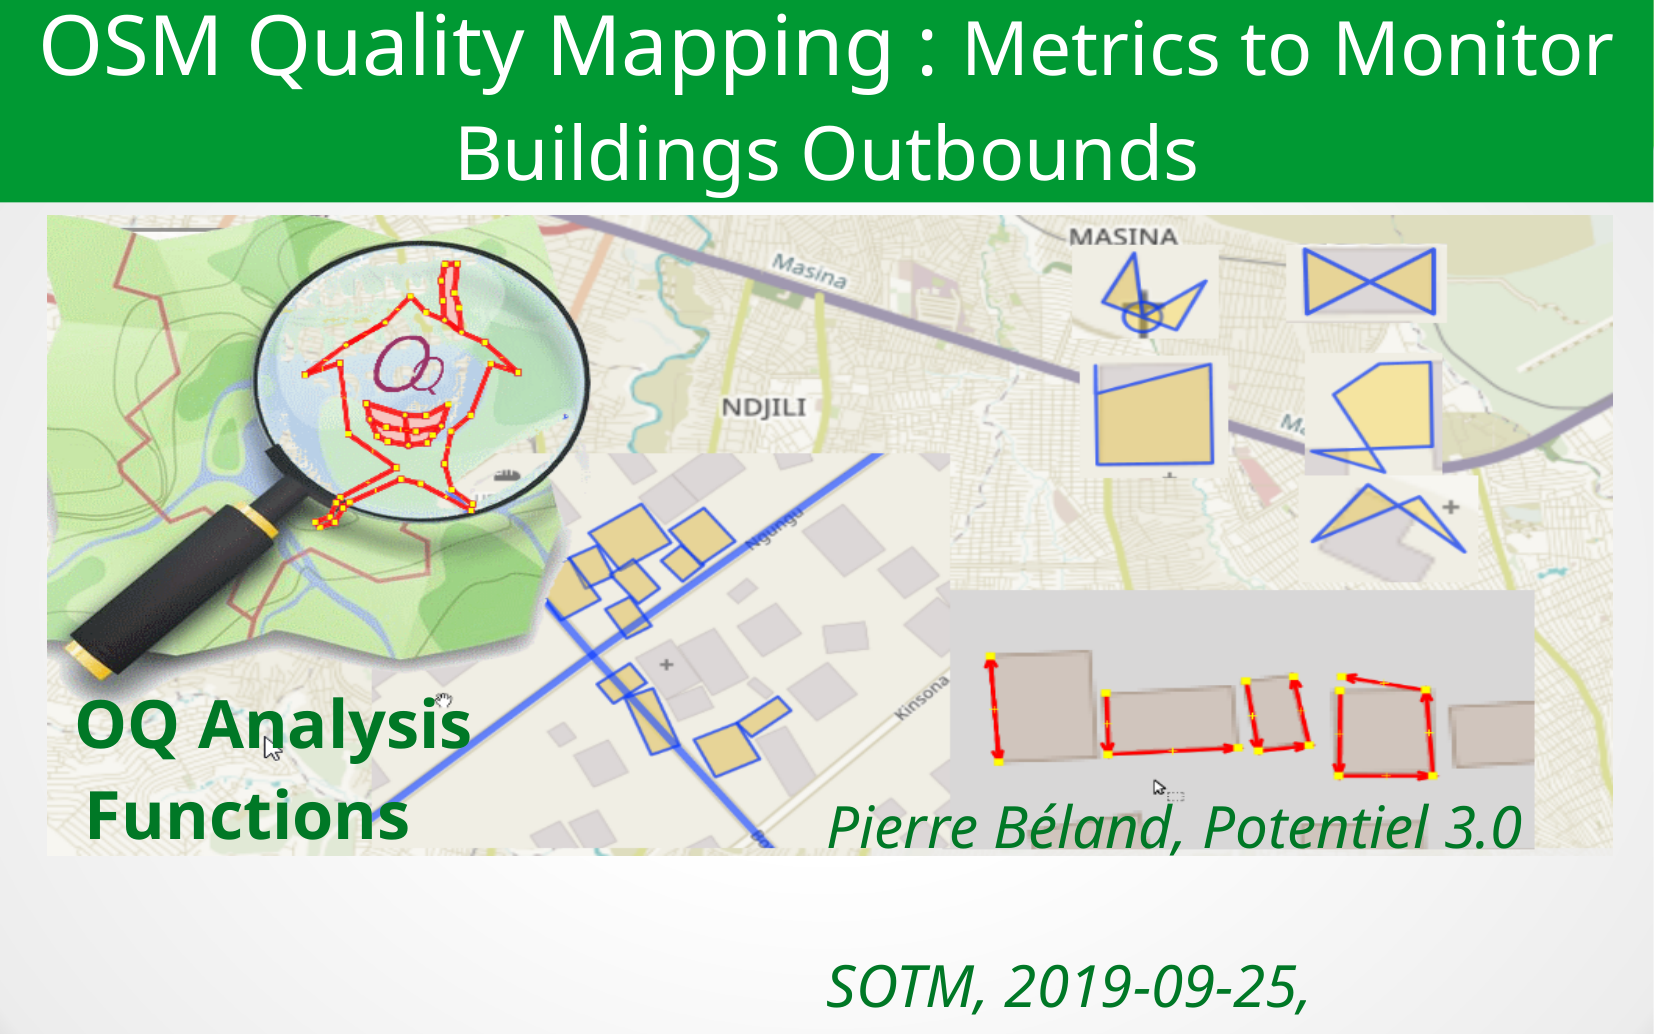

# OSM Quality Mapping : Metrics to Monitor Buildings Outbounds
 OQ Analysis Functions
Pierre Béland, Potentiel 3.0
SOTM, 2019-09-25, Heidelberg